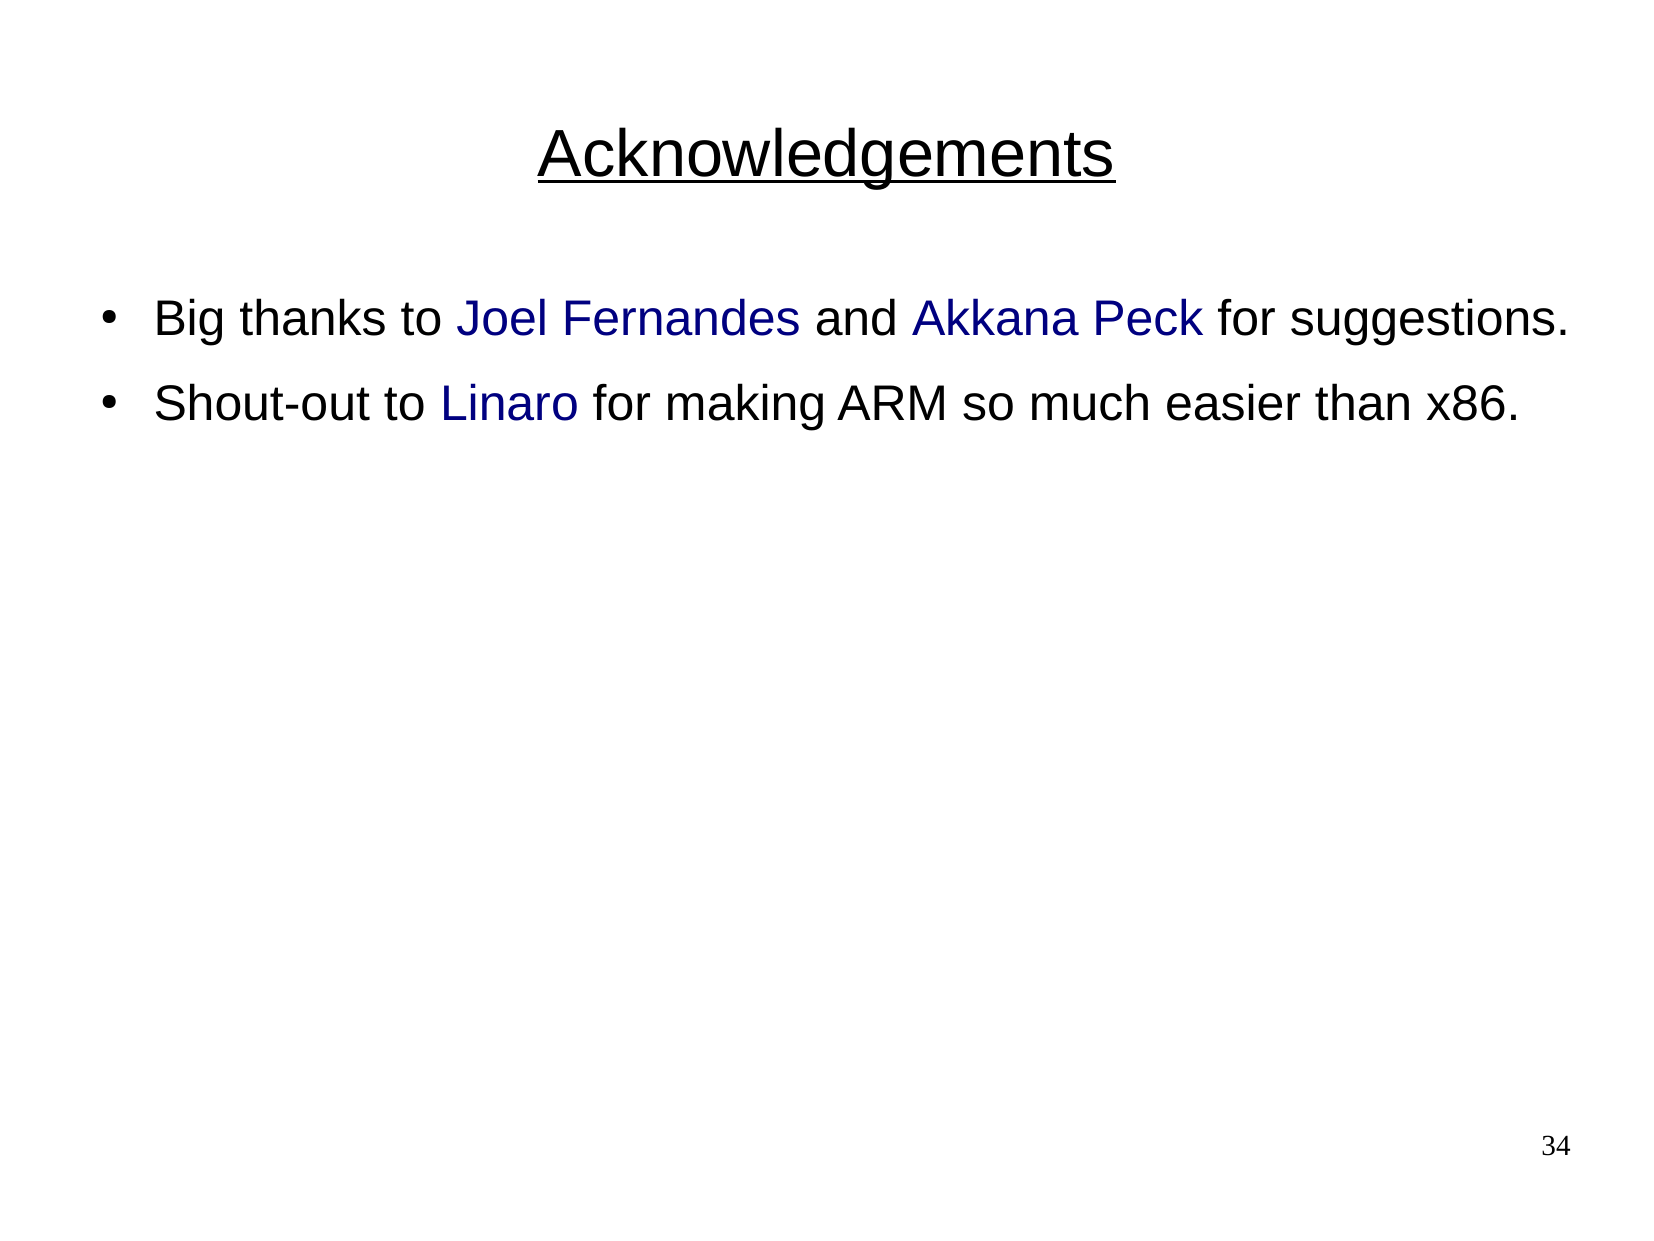

# Acknowledgements
Big thanks to Joel Fernandes and Akkana Peck for suggestions.
Shout-out to Linaro for making ARM so much easier than x86.
34